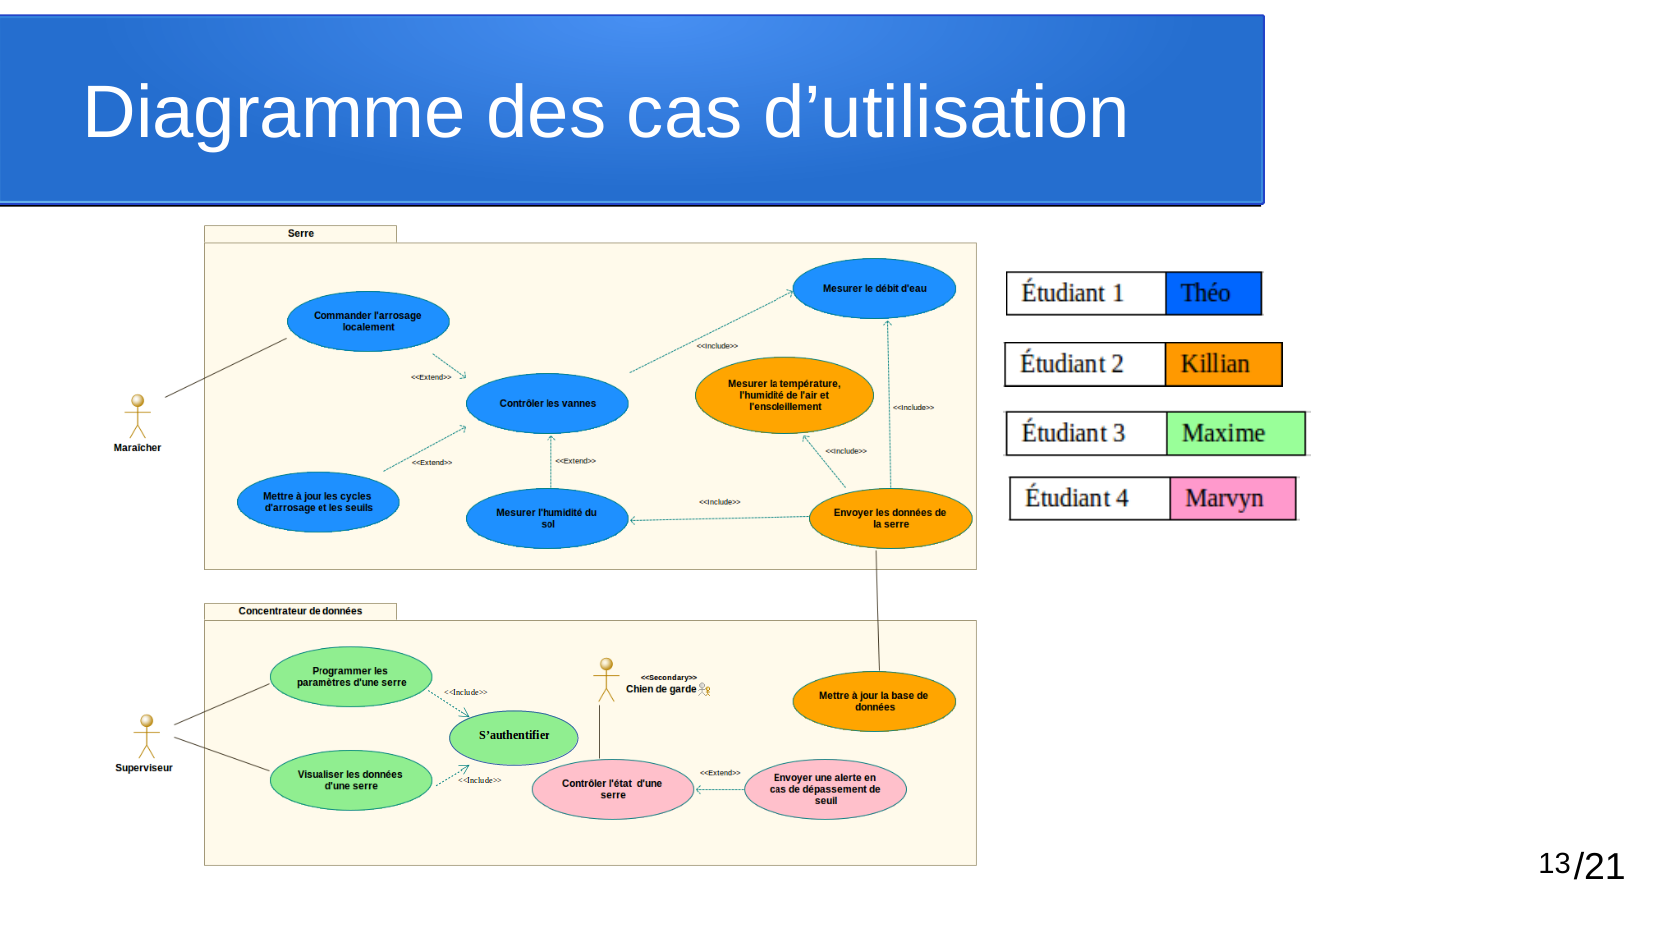

# Diagramme des cas d’utilisation
/21
13